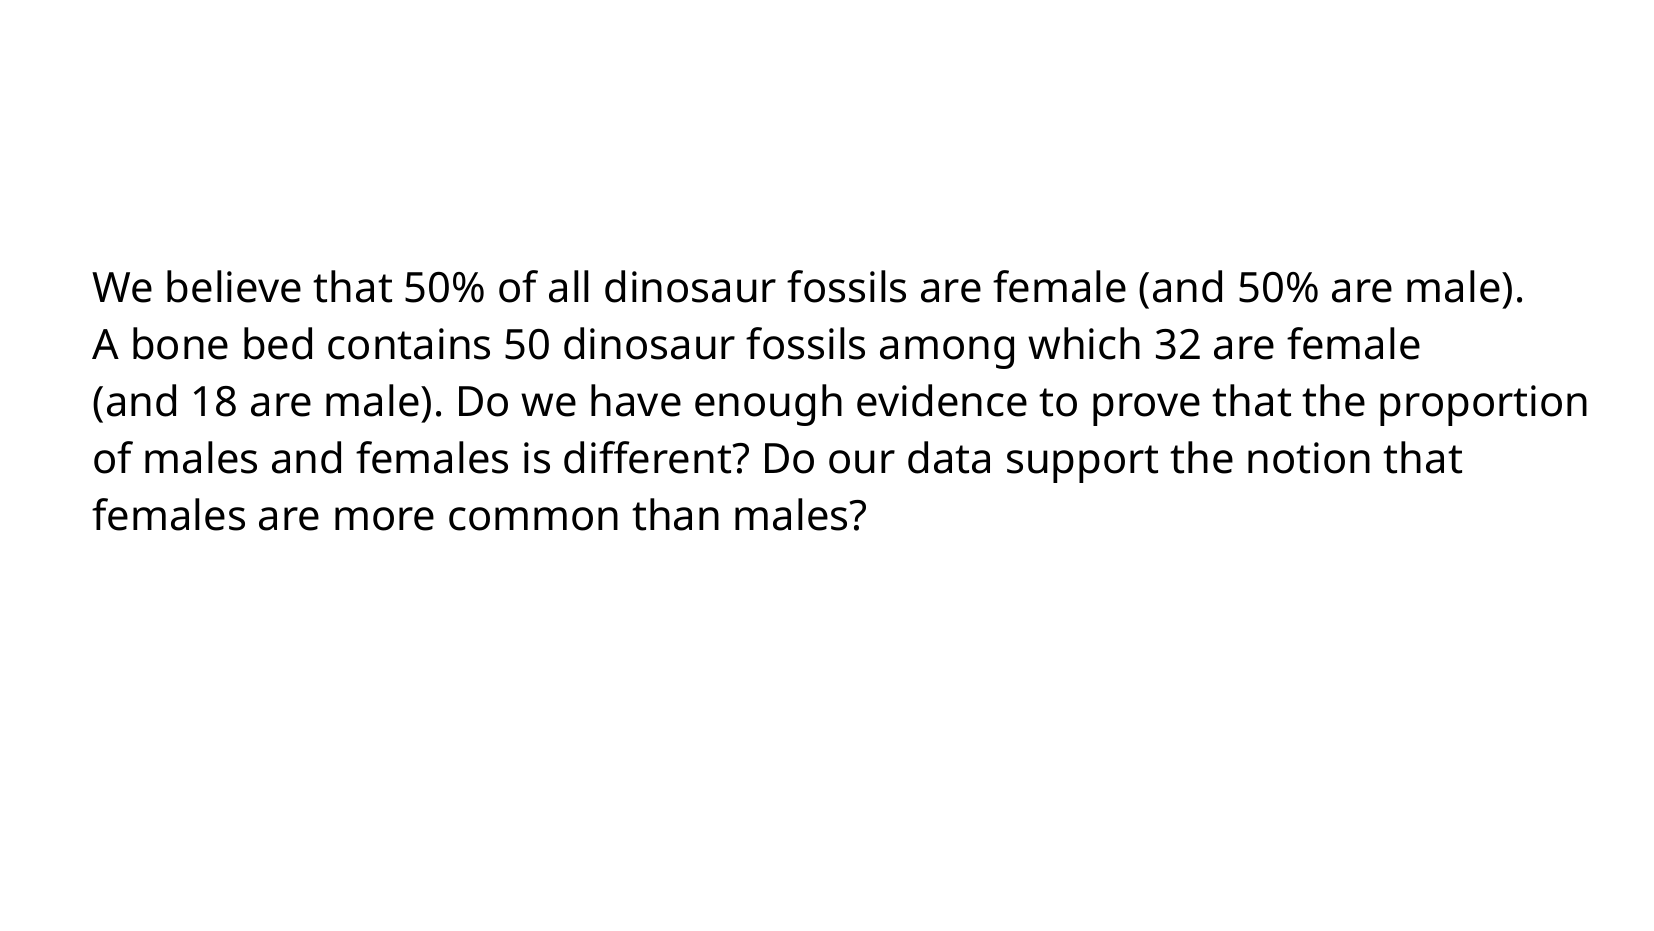

We believe that 50% of all dinosaur fossils are female (and 50% are male).
A bone bed contains 50 dinosaur fossils among which 32 are female
(and 18 are male). Do we have enough evidence to prove that the proportion
of males and females is different? Do our data support the notion that
females are more common than males?